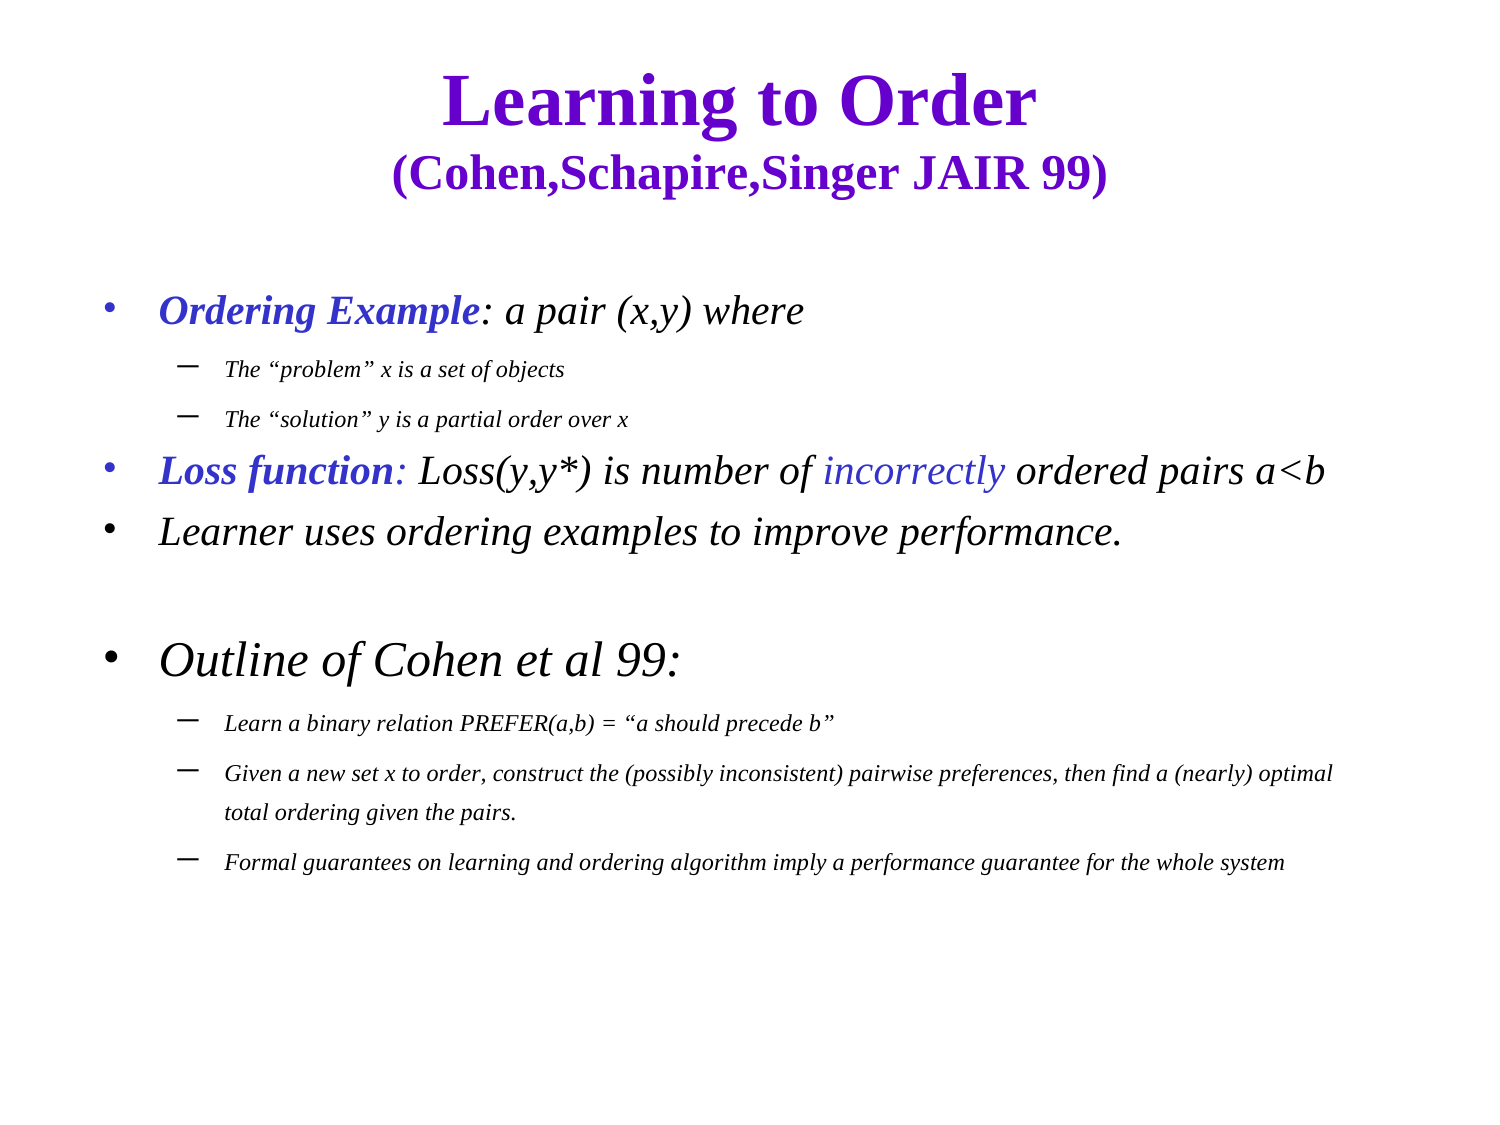

# Learning to Order (Cohen,Schapire,Singer JAIR 99)
Ordering Example: a pair (x,y) where
The “problem” x is a set of objects
The “solution” y is a partial order over x
Loss function: Loss(y,y*) is number of incorrectly ordered pairs a<b
Learner uses ordering examples to improve performance.
Outline of Cohen et al 99:
Learn a binary relation PREFER(a,b) = “a should precede b”
Given a new set x to order, construct the (possibly inconsistent) pairwise preferences, then find a (nearly) optimal total ordering given the pairs.
Formal guarantees on learning and ordering algorithm imply a performance guarantee for the whole system